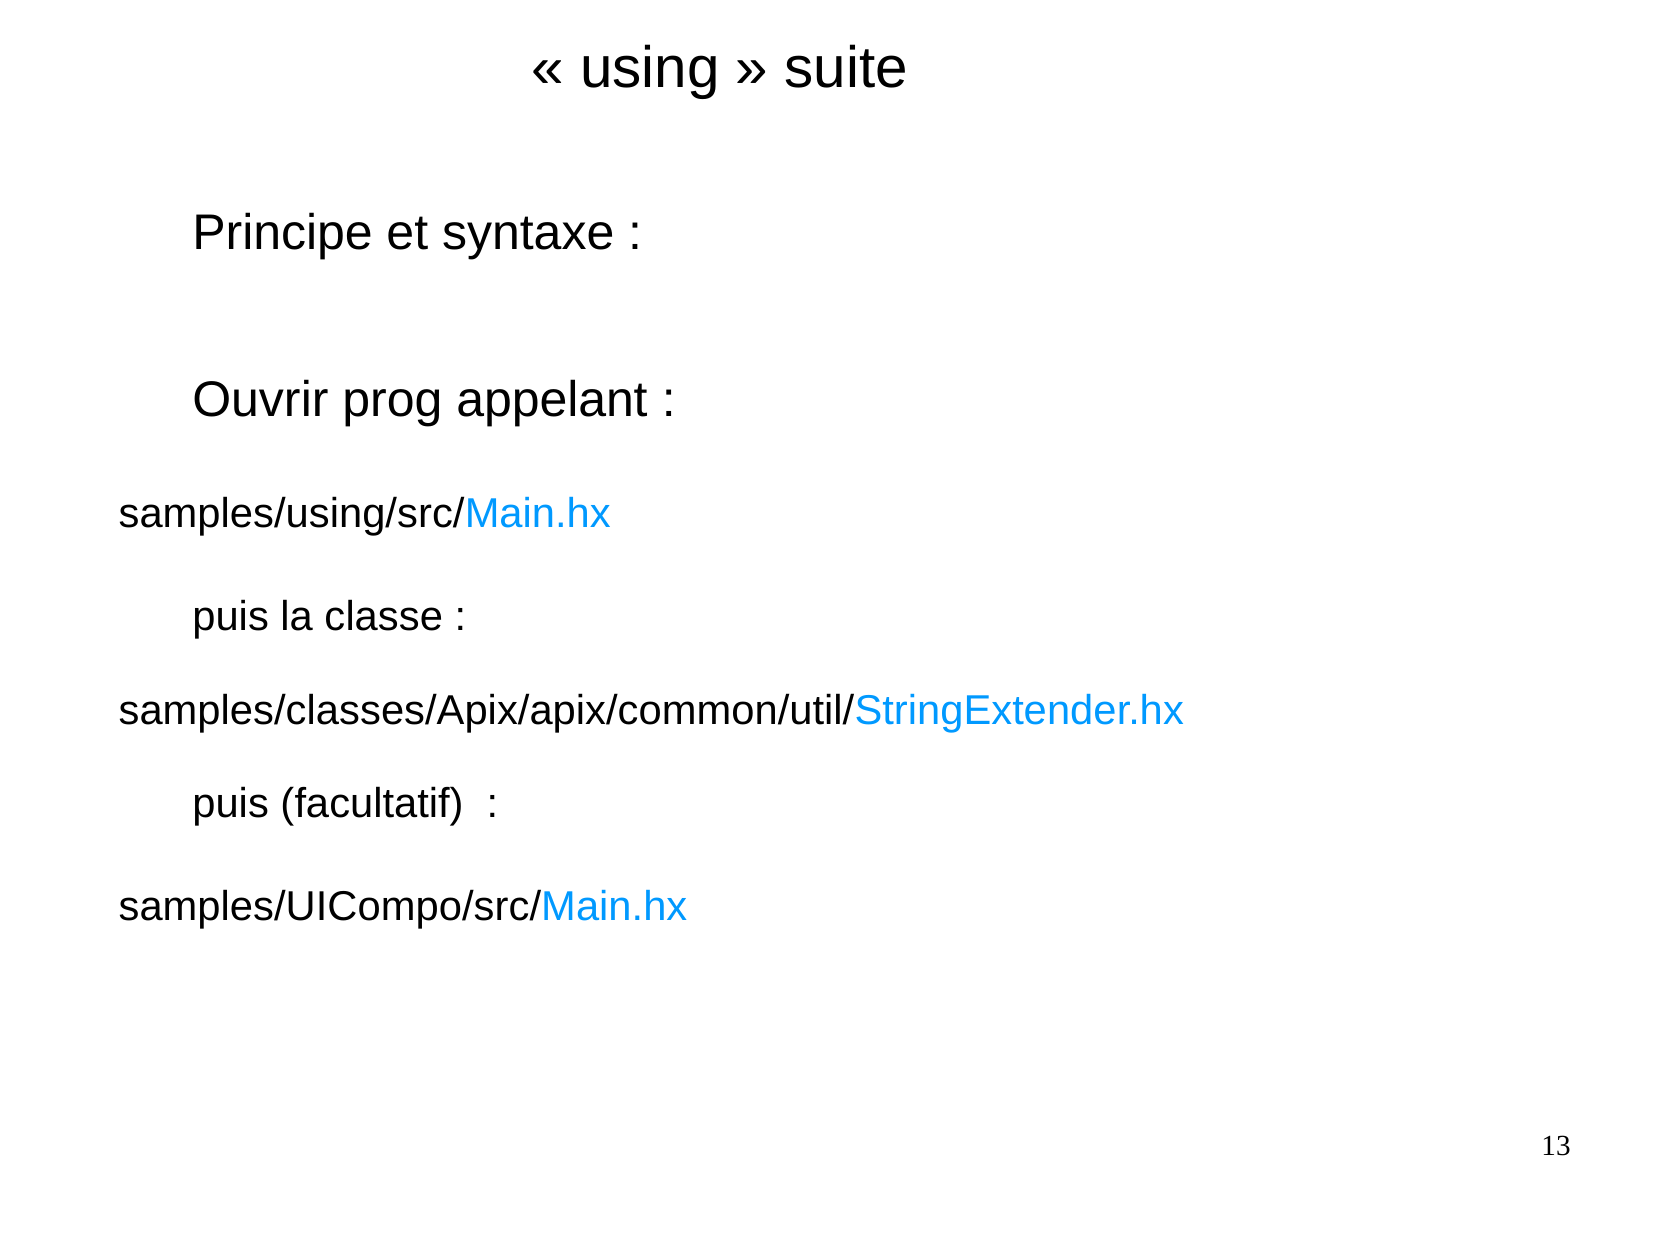

« using » suite
	Principe et syntaxe :
	Ouvrir prog appelant :
samples/using/src/Main.hx
	puis la classe :
samples/classes/Apix/apix/common/util/StringExtender.hx
	puis (facultatif) :
samples/UICompo/src/Main.hx
13